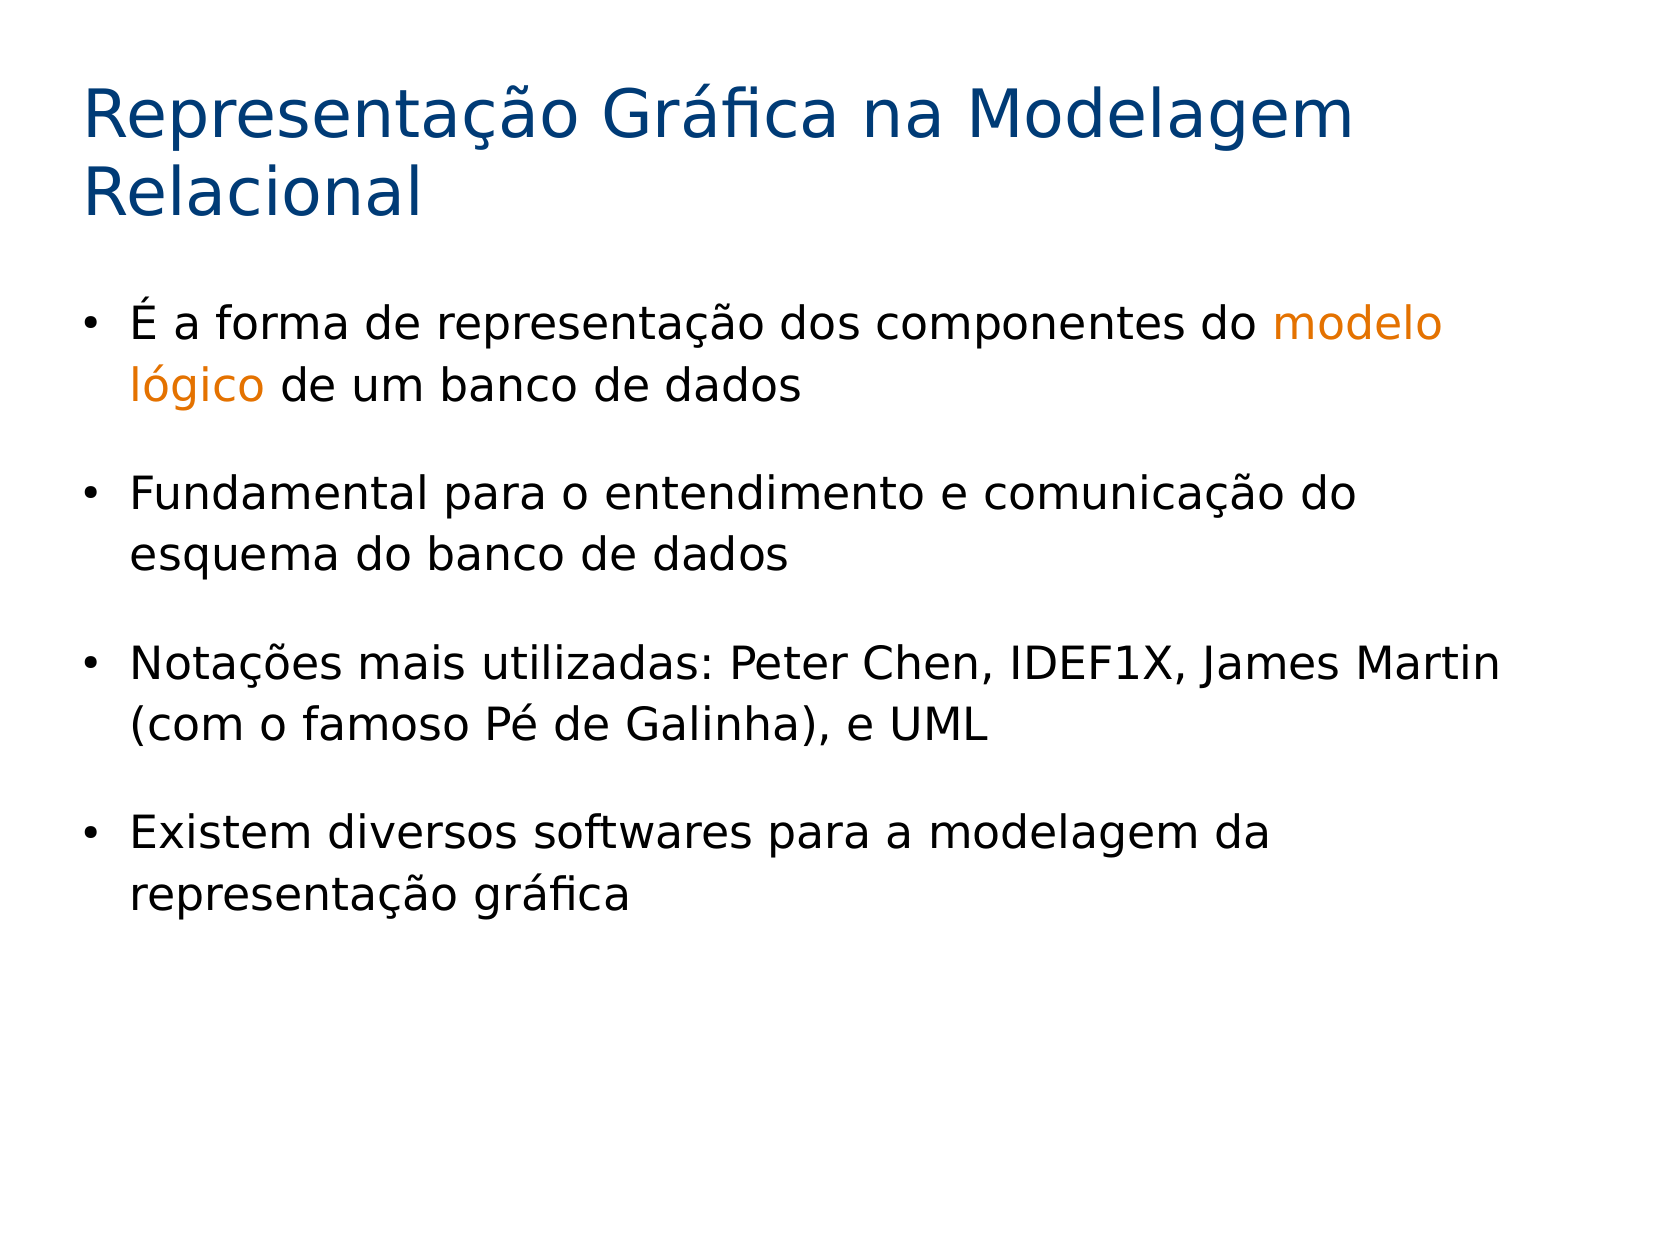

# Representação Gráfica na Modelagem Relacional
É a forma de representação dos componentes do modelo lógico de um banco de dados
Fundamental para o entendimento e comunicação do esquema do banco de dados
Notações mais utilizadas: Peter Chen, IDEF1X, James Martin (com o famoso Pé de Galinha), e UML
Existem diversos softwares para a modelagem da representação gráfica